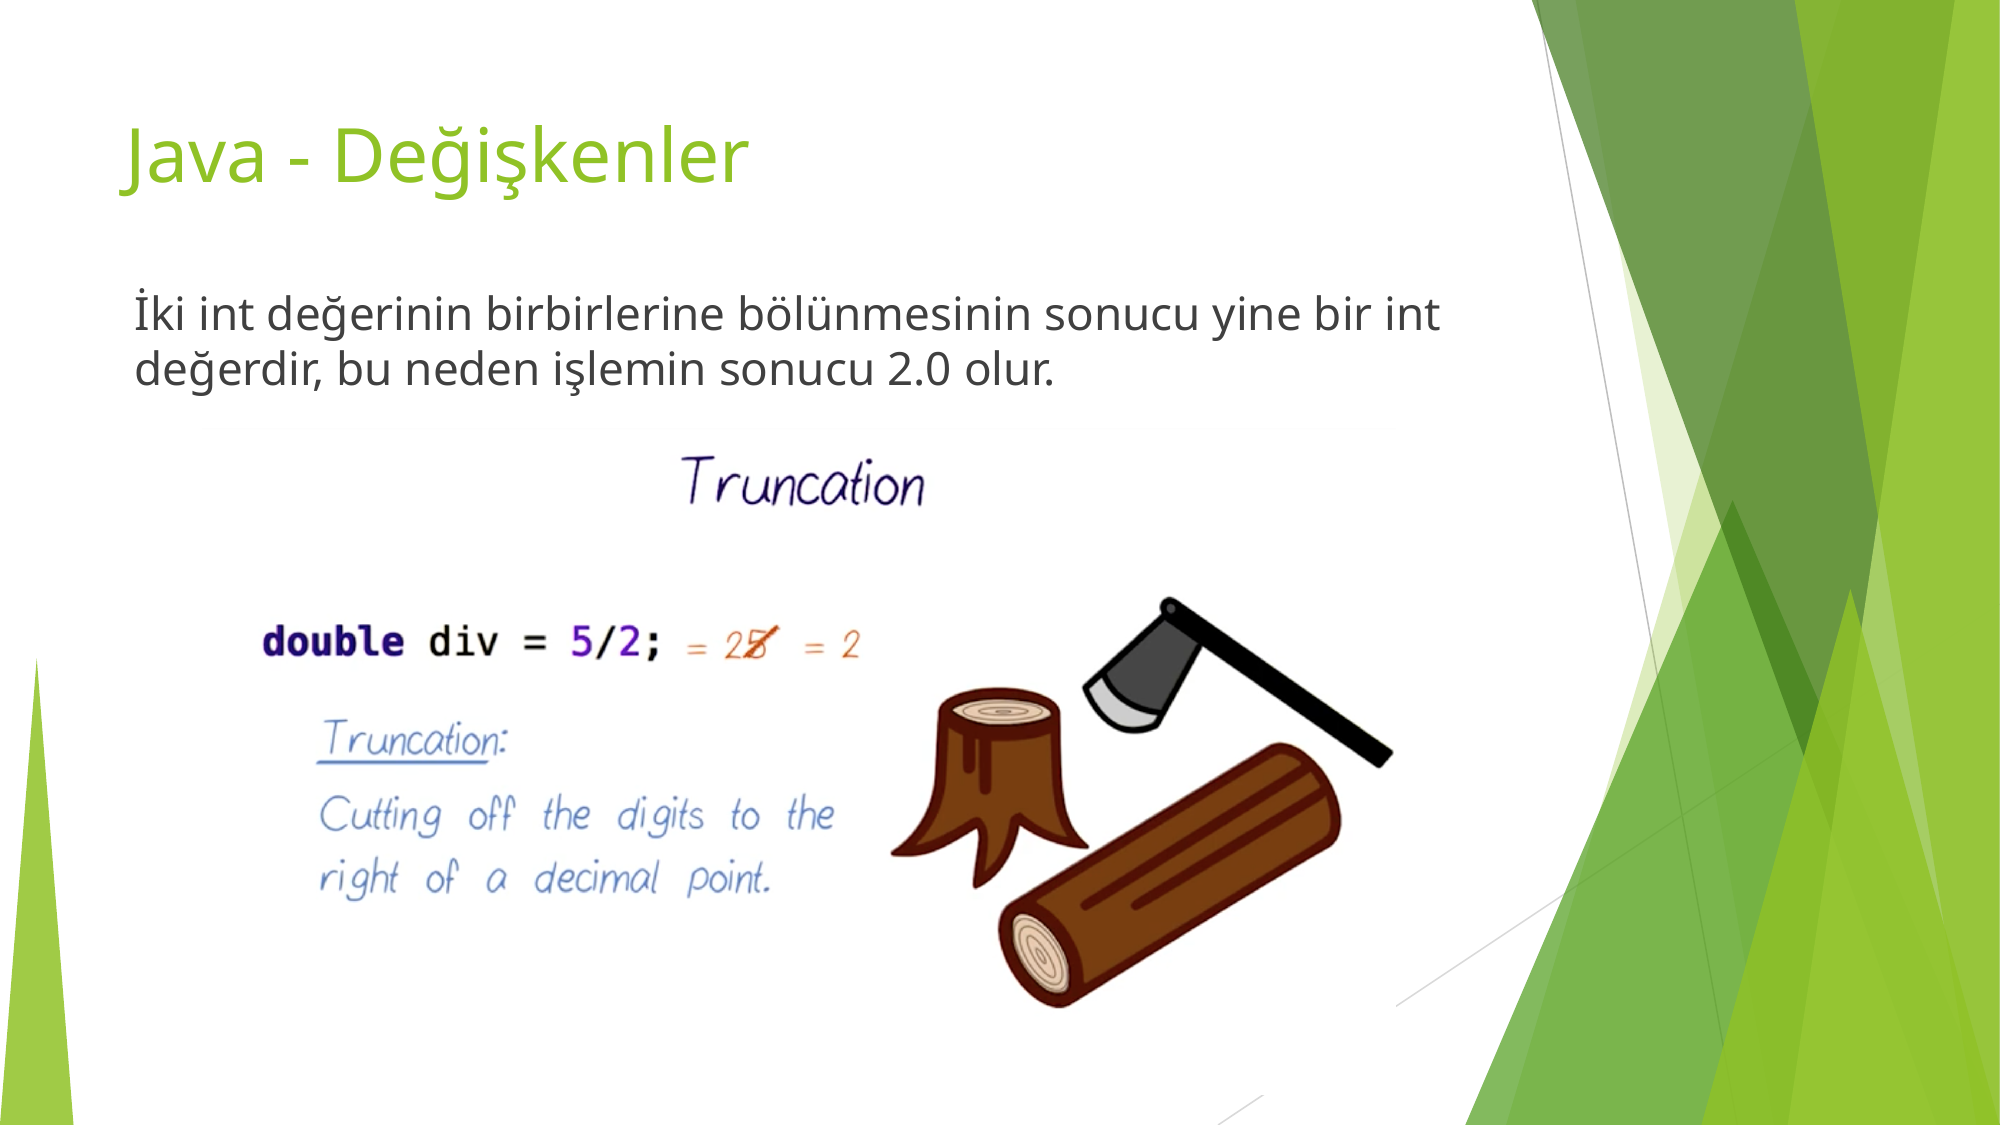

# Java - Değişkenler
İki int değerinin birbirlerine bölünmesinin sonucu yine bir int değerdir, bu neden işlemin sonucu 2.0 olur.